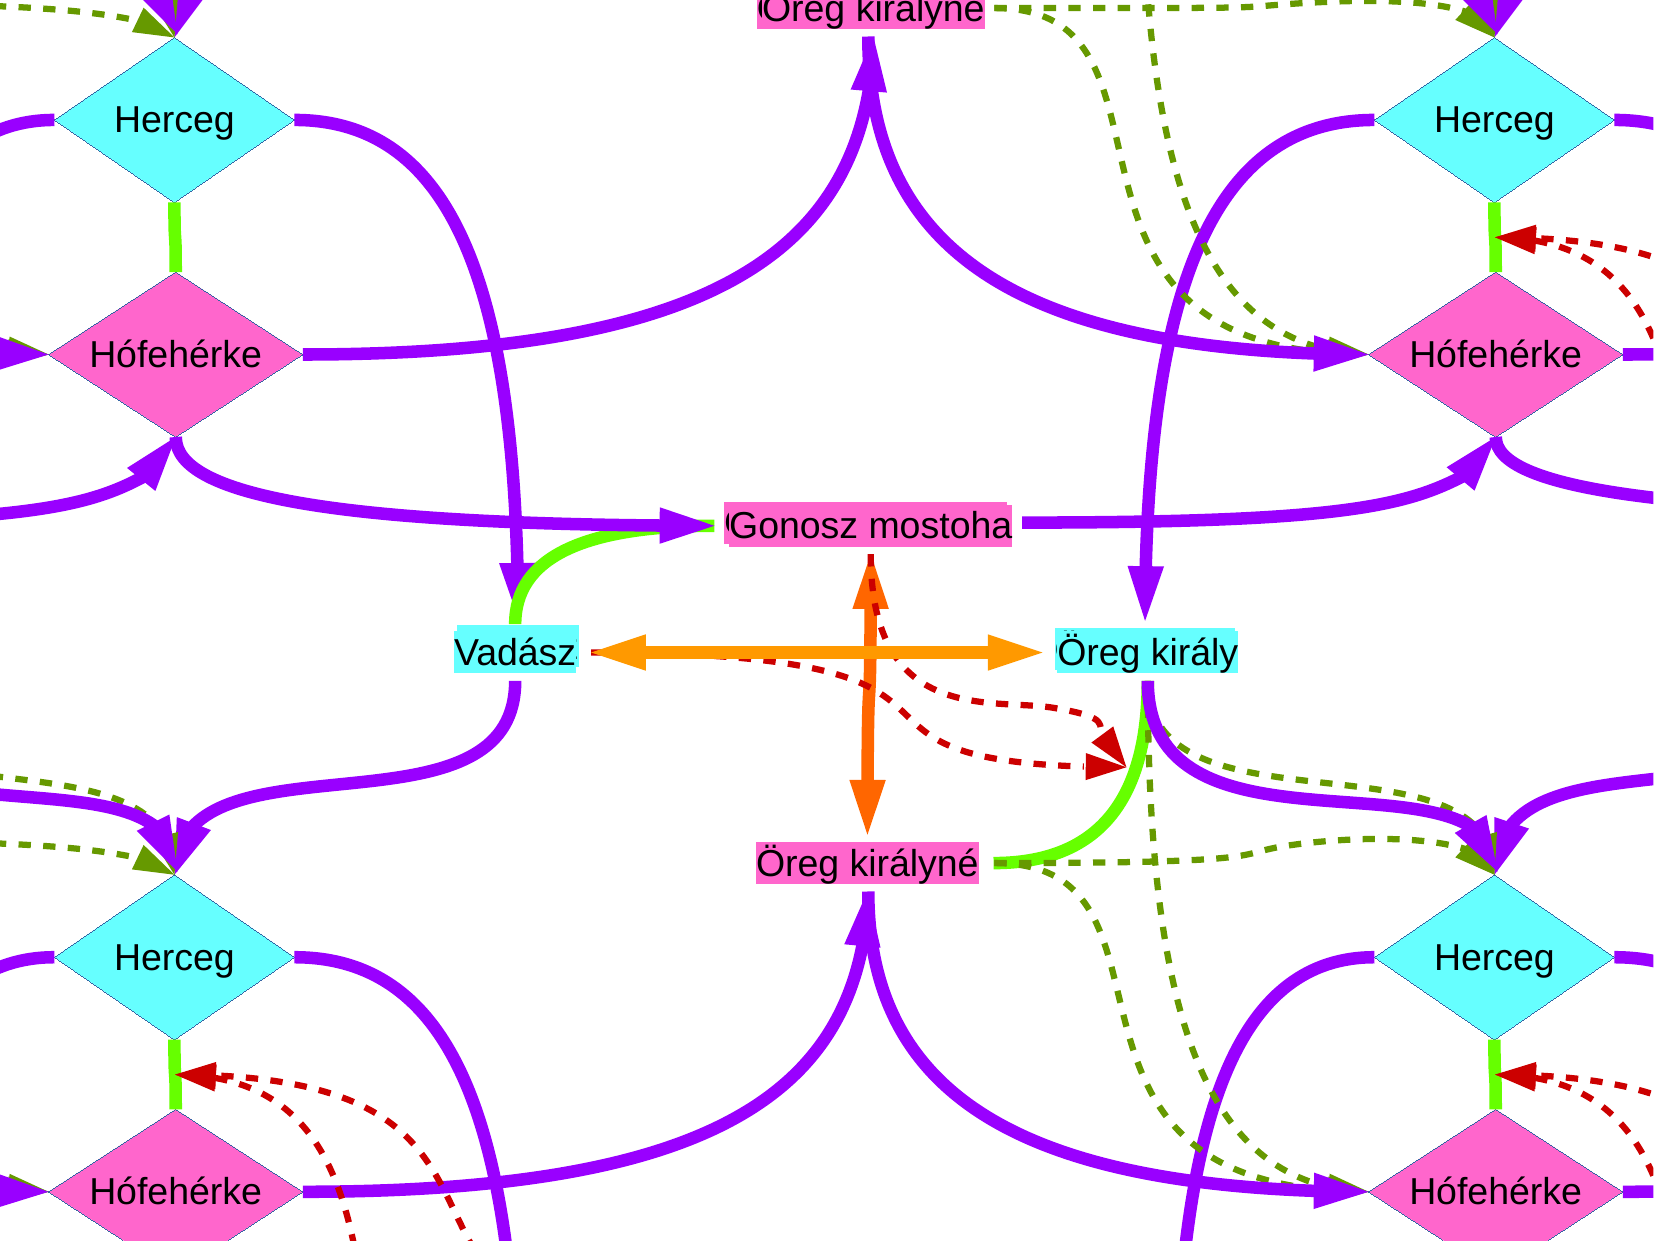

Öreg király
Vadász
Öreg király
Vadász
Öreg királyné
Öreg királyné
Öreg királyné
Öreg királyné
Herceg
Herceg
Hófehérke
Hófehérke
Gonosz mostoha
Gonosz mostoha
Gonosz mostoha
Gonosz mostoha
Öreg király
Vadász
Vadász
Vadász
Öreg király
Öreg király
Vadász
Öreg király
Öreg királyné
Öreg királyné
Öreg királyné
Öreg királyné
Herceg
Herceg
Hófehérke
Hófehérke
Gonosz mostoha
Gonosz mostoha
Gonosz mostoha
Gonosz mostoha
Vadász
Vadász
Öreg király
Öreg király